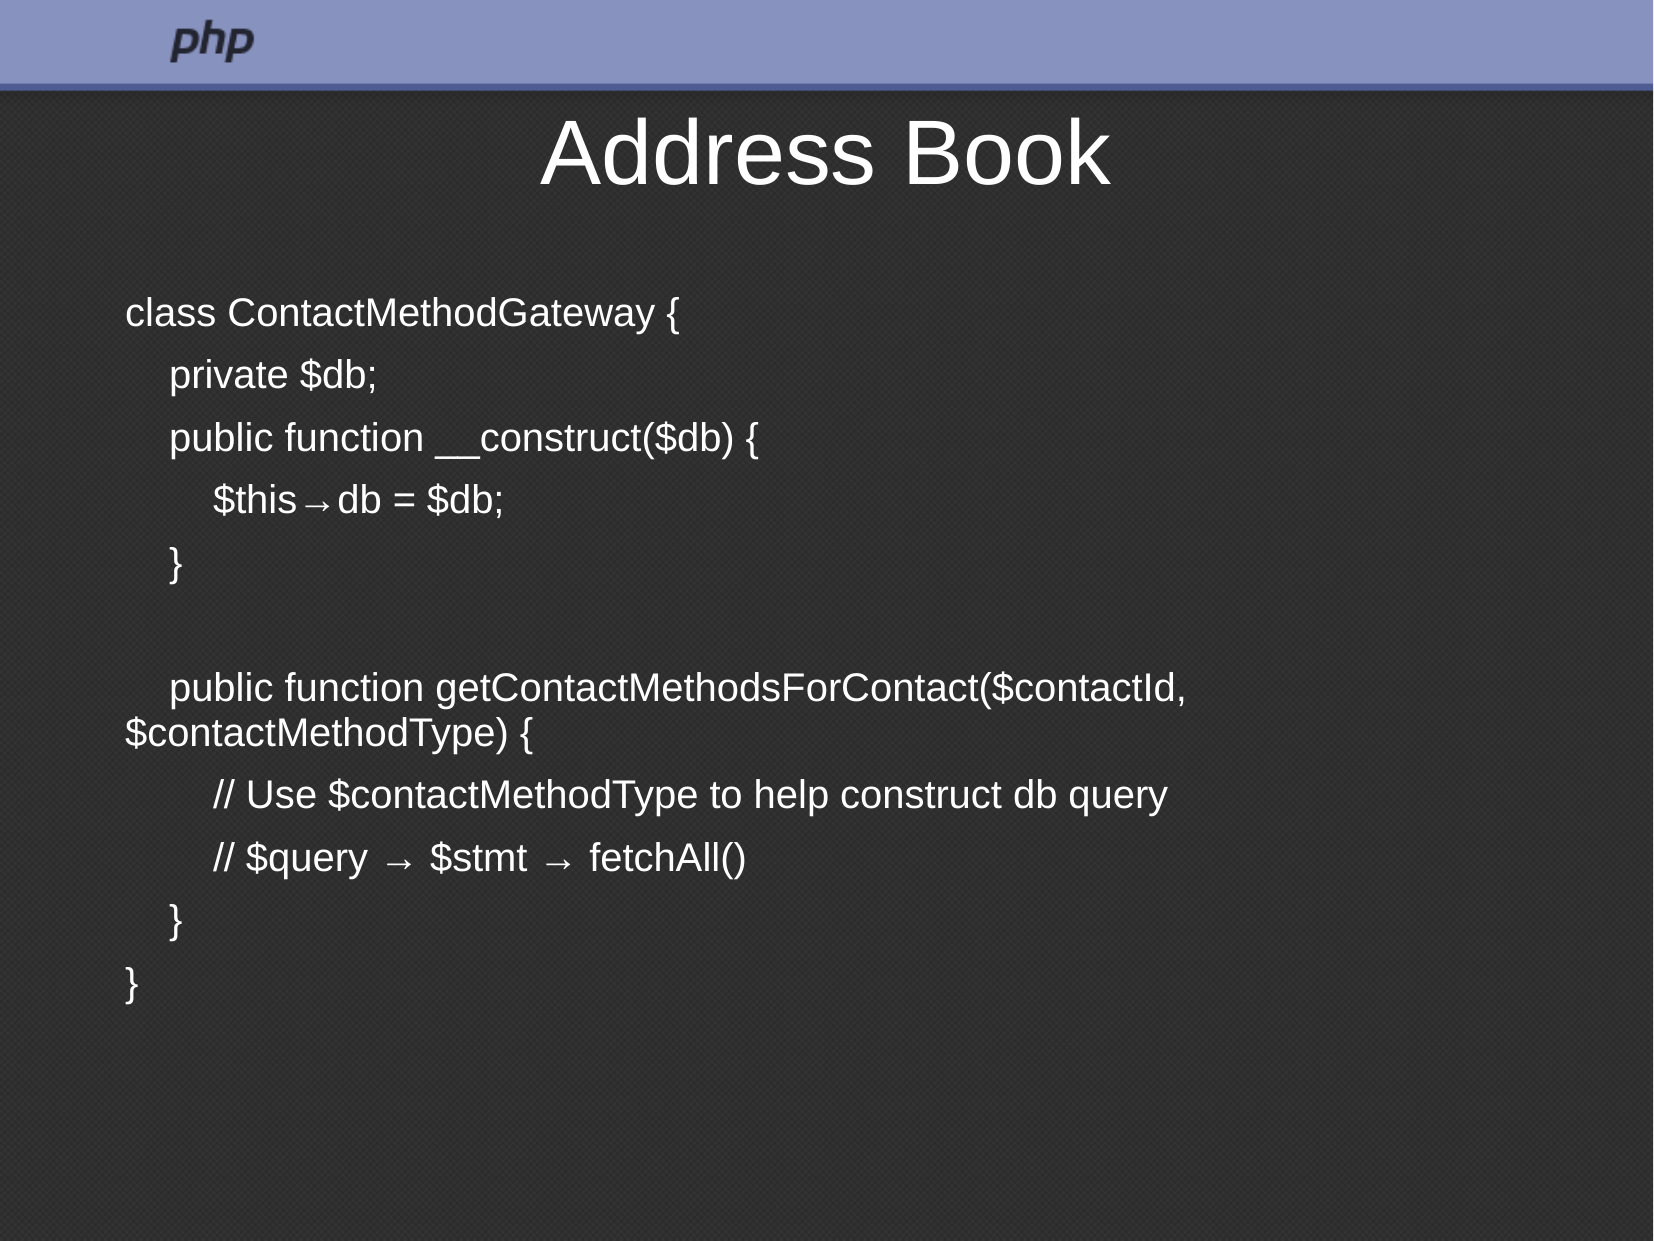

# Address Book
class ContactMethodGateway {
 private $db;
 public function __construct($db) {
 $this→db = $db;
 }
 public function getContactMethodsForContact($contactId, $contactMethodType) {
 // Use $contactMethodType to help construct db query
 // $query → $stmt → fetchAll()
 }
}